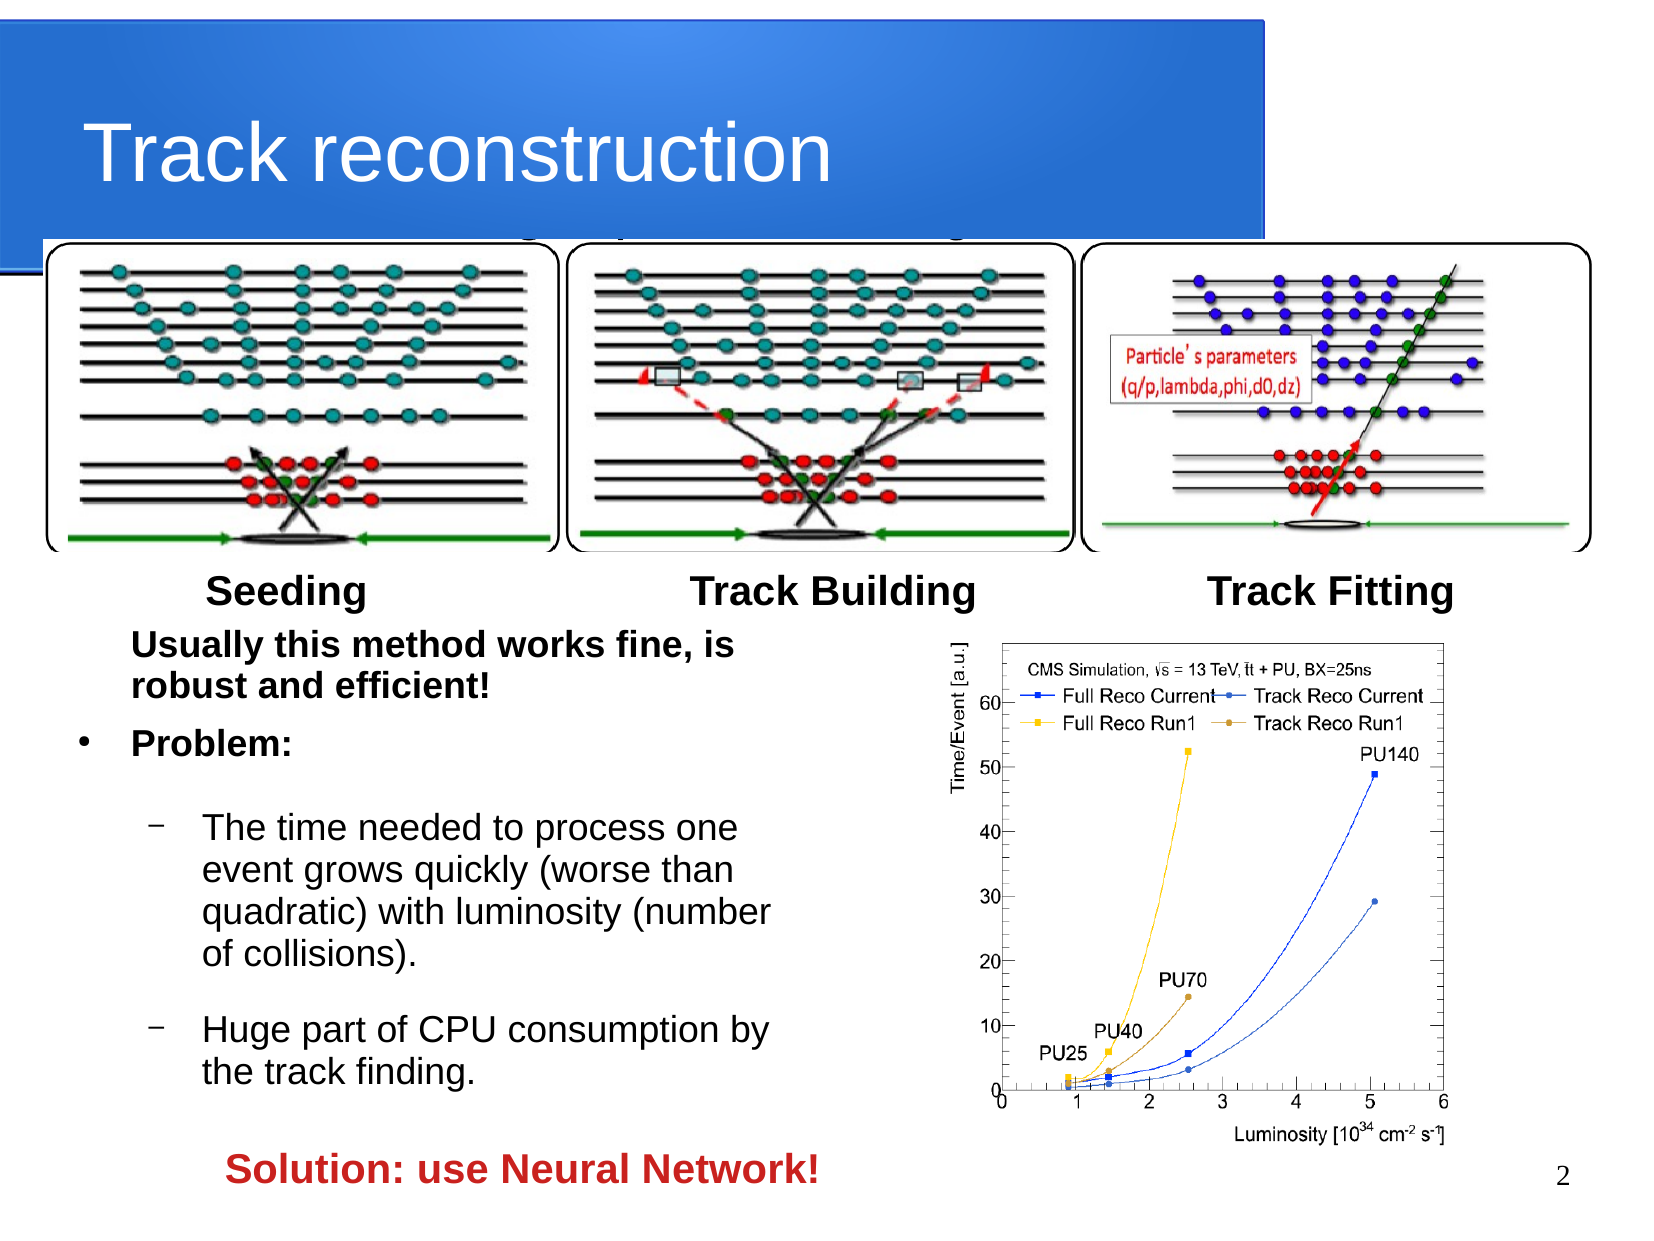

# Track reconstruction
 Seeding Track Building Track Fitting
Usually this method works fine, is robust and efficient!
Problem:
The time needed to process one event grows quickly (worse than quadratic) with luminosity (number of collisions).
Huge part of CPU consumption by the track finding.
Solution: use Neural Network!
2